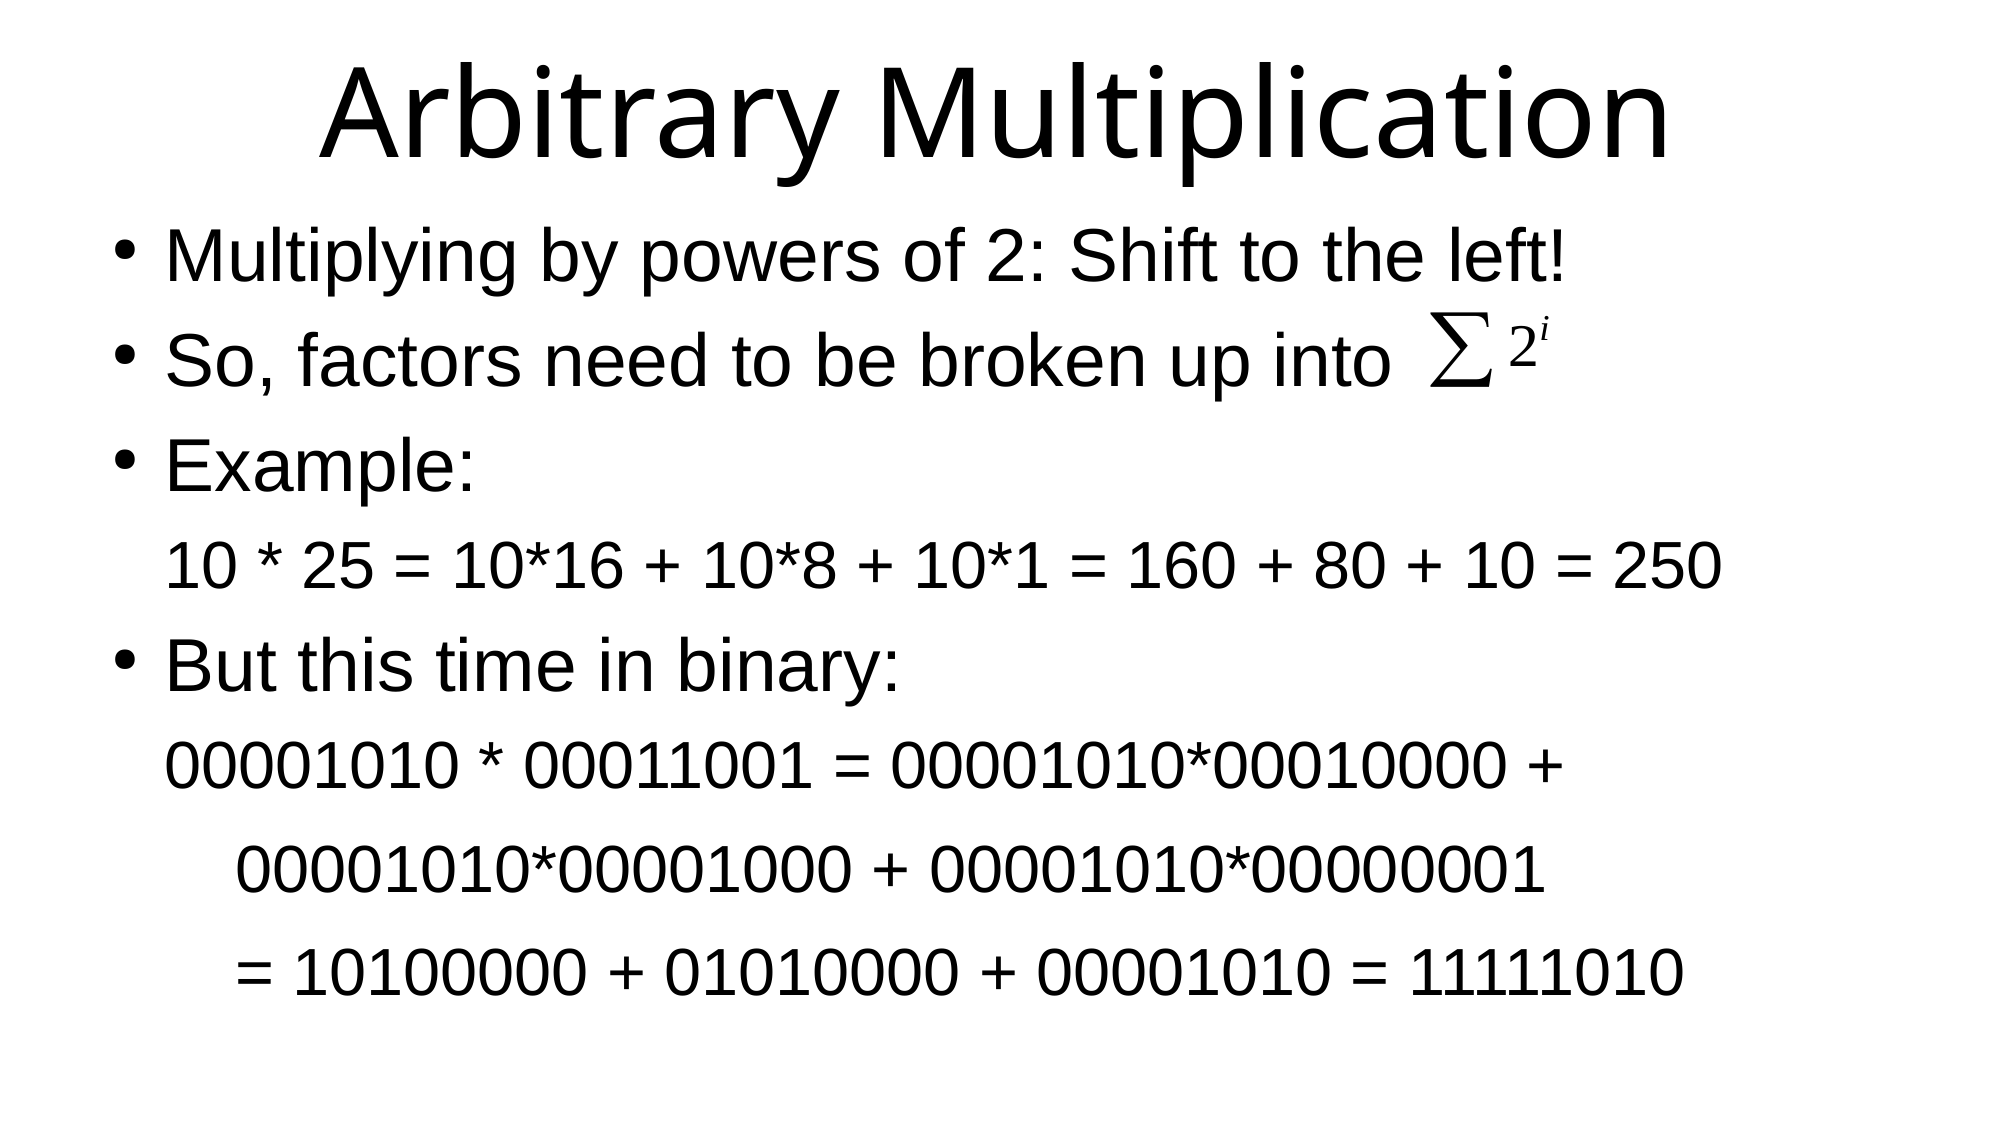

Arbitrary Multiplication
# Multiplying by powers of 2: Shift to the left!
So, factors need to be broken up into
Example:
10 * 25 = 10*16 + 10*8 + 10*1 = 160 + 80 + 10 = 250
But this time in binary:
00001010 * 00011001 = 00001010*00010000 +
00001010*00001000 + 00001010*00000001
= 10100000 + 01010000 + 00001010 = 11111010